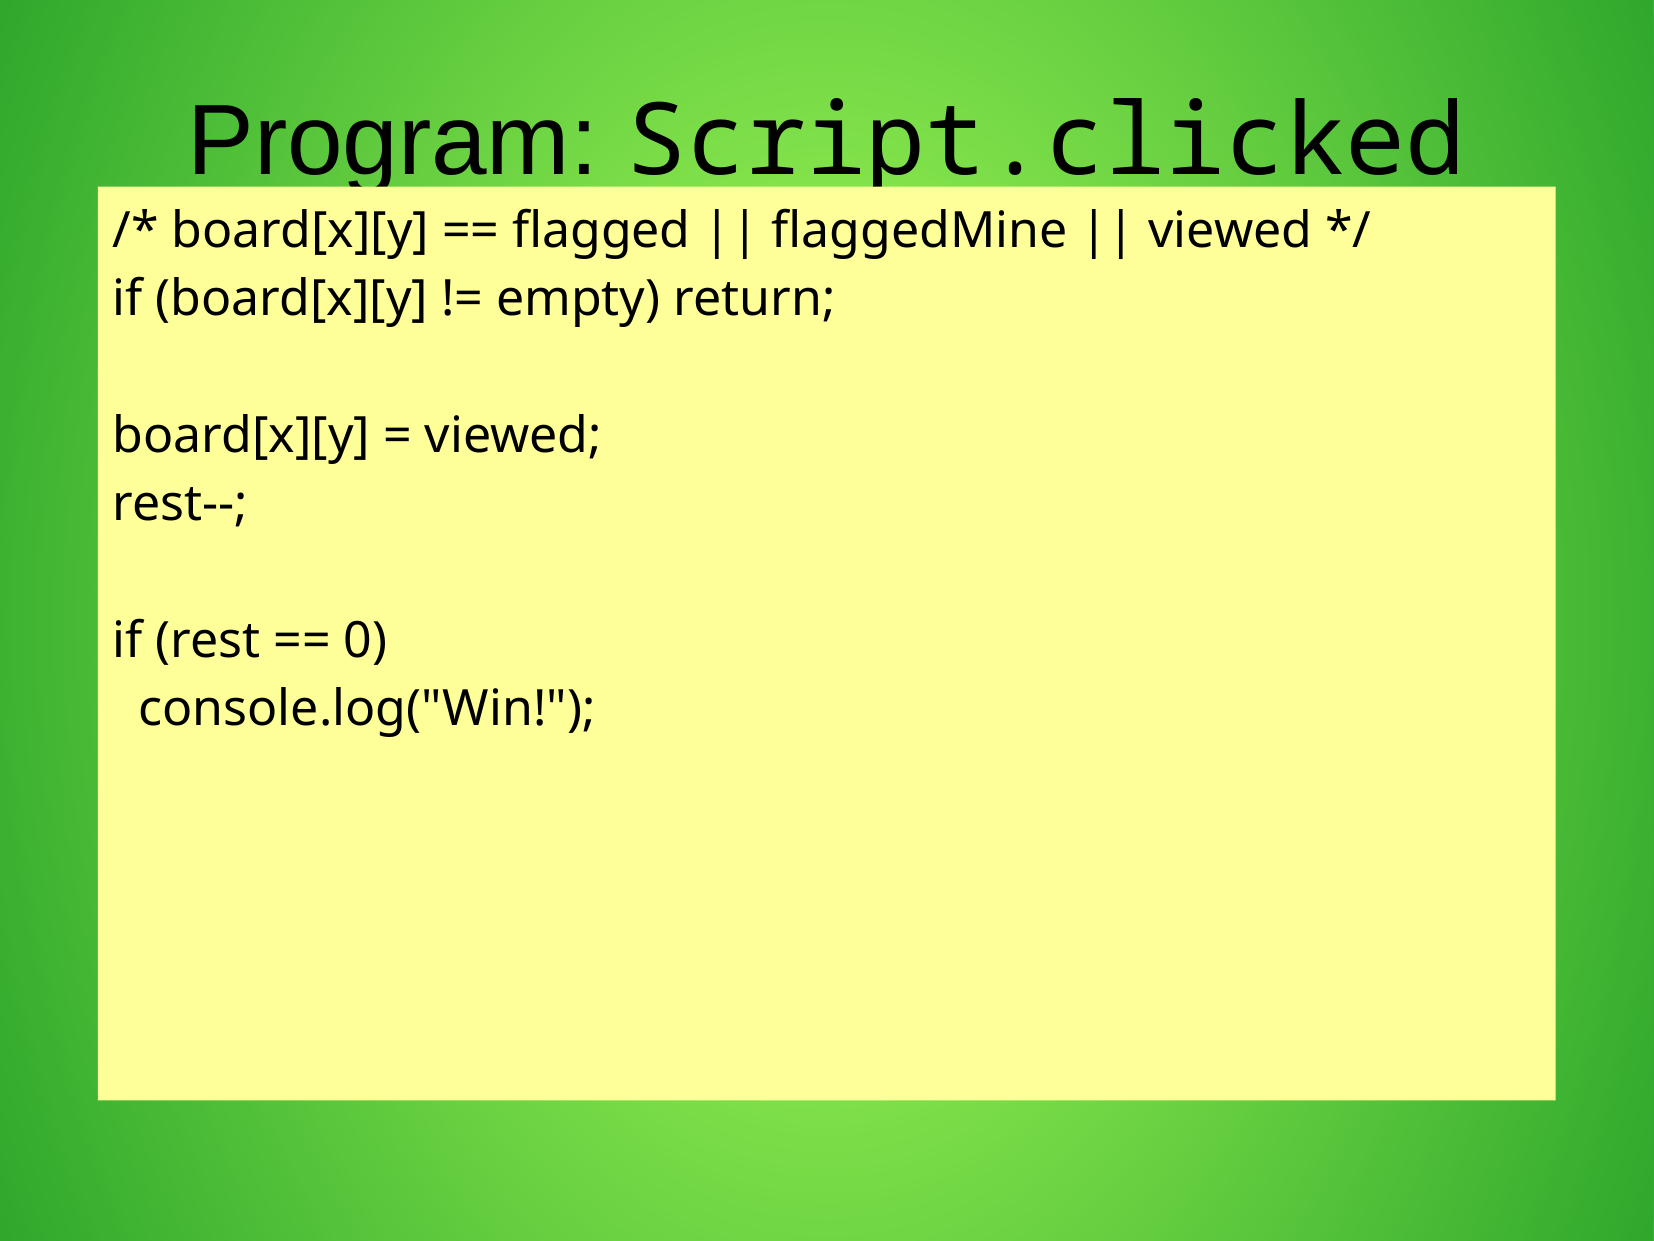

Program: Script.clicked
/* board[x][y] == flagged || flaggedMine || viewed */
if (board[x][y] != empty) return;
board[x][y] = viewed;
rest--;
if (rest == 0)
 console.log("Win!");